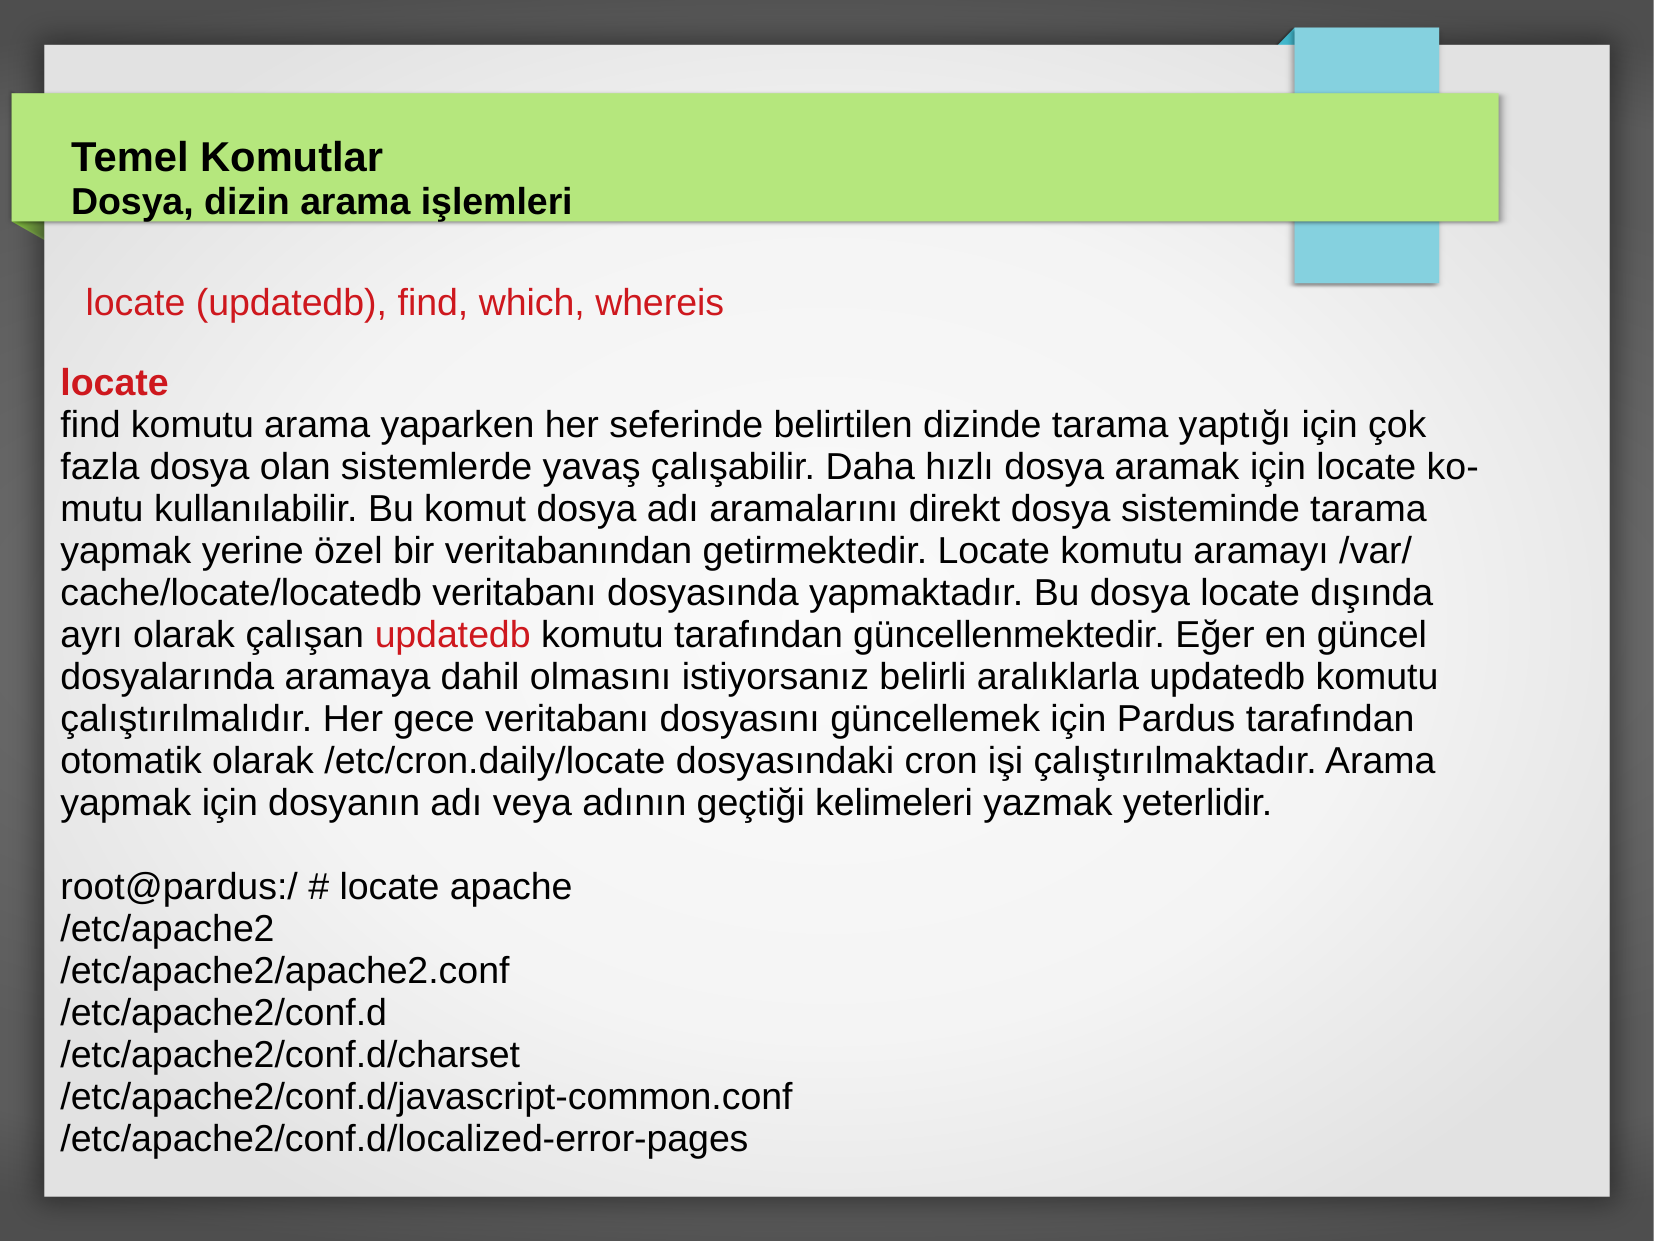

Temel Komutlar
Dosya, dizin arama işlemleri
locate (updatedb), find, which, whereis
locate
find komutu arama yaparken her seferinde belirtilen dizinde tarama yaptığı için çok
fazla dosya olan sistemlerde yavaş çalışabilir. Daha hızlı dosya aramak için locate ko-
mutu kullanılabilir. Bu komut dosya adı aramalarını direkt dosya sisteminde tarama
yapmak yerine özel bir veritabanından getirmektedir. Locate komutu aramayı /var/
cache/locate/locatedb veritabanı dosyasında yapmaktadır. Bu dosya locate dışında
ayrı olarak çalışan updatedb komutu tarafından güncellenmektedir. Eğer en güncel
dosyalarında aramaya dahil olmasını istiyorsanız belirli aralıklarla updatedb komutu
çalıştırılmalıdır. Her gece veritabanı dosyasını güncellemek için Pardus tarafından
otomatik olarak /etc/cron.daily/locate dosyasındaki cron işi çalıştırılmaktadır. Arama
yapmak için dosyanın adı veya adının geçtiği kelimeleri yazmak yeterlidir.
root@pardus:/ # locate apache
/etc/apache2
/etc/apache2/apache2.conf
/etc/apache2/conf.d
/etc/apache2/conf.d/charset
/etc/apache2/conf.d/javascript-common.conf
/etc/apache2/conf.d/localized-error-pages